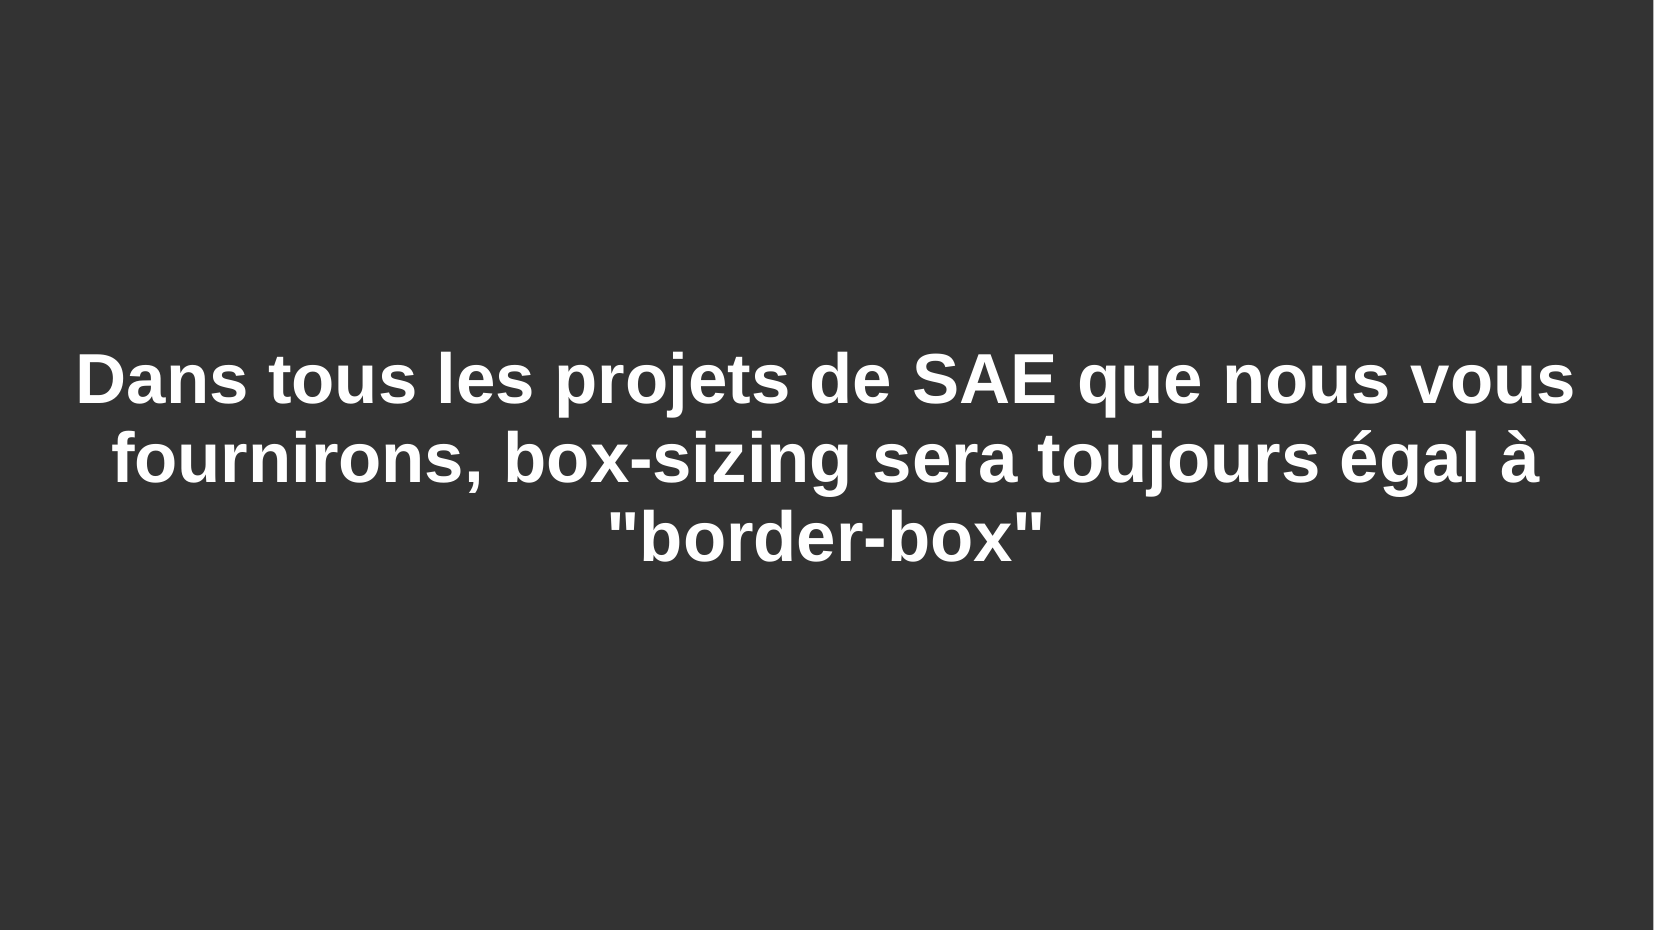

# Dans tous les projets de SAE que nous vous fournirons, box-sizing sera toujours égal à "border-box"